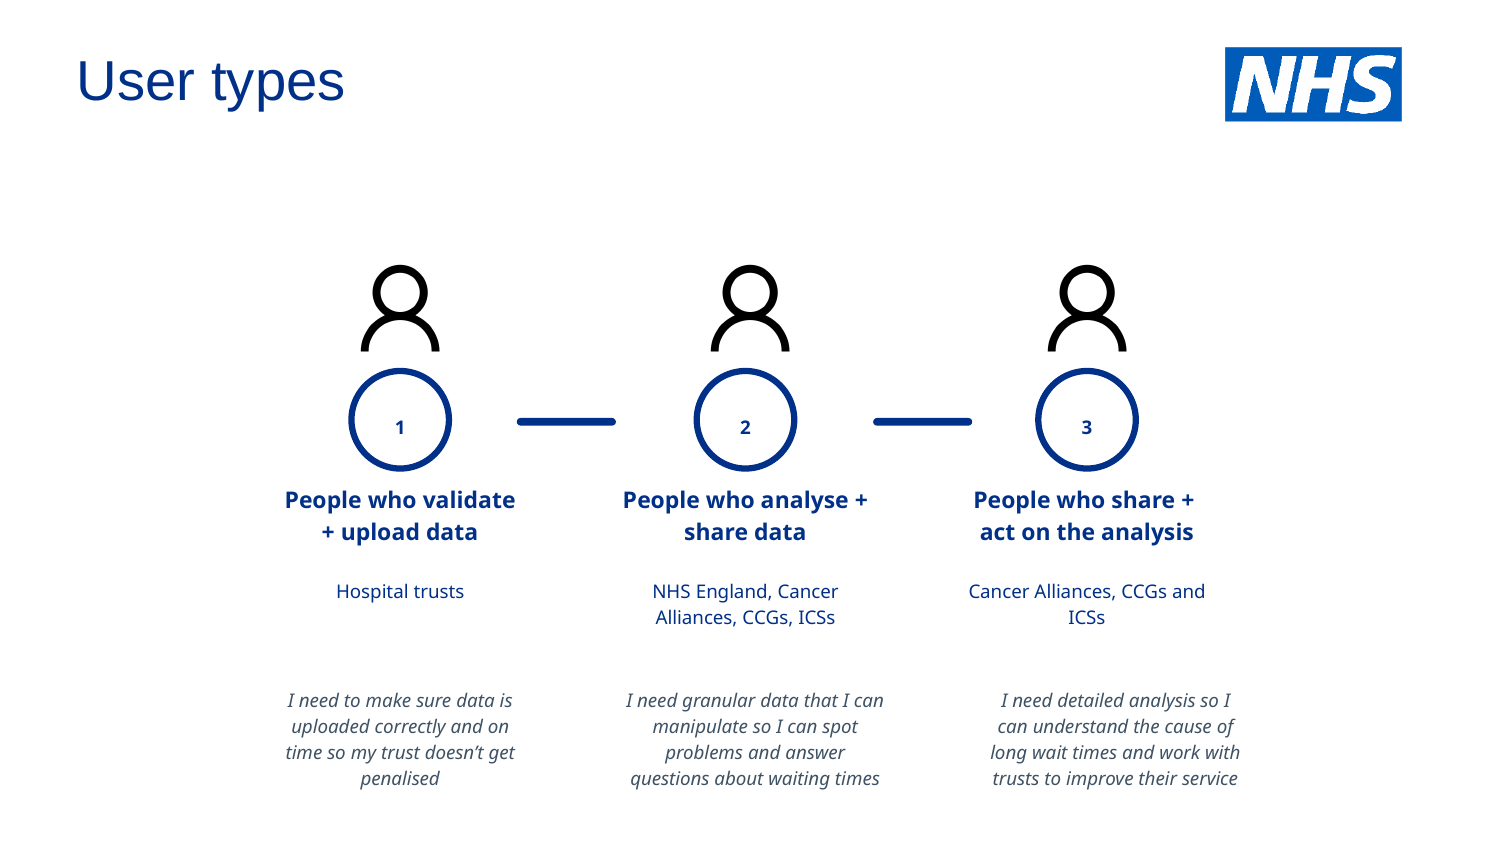

User types
1
People who validate + upload data
Hospital trusts
2
People who analyse + share data
NHS England, Cancer Alliances, CCGs, ICSs
3
People who share +
act on the analysis
Cancer Alliances, CCGs and ICSs
I need to make sure data is uploaded correctly and on time so my trust doesn’t get penalised
I need granular data that I can manipulate so I can spot problems and answer questions about waiting times
I need detailed analysis so I can understand the cause of long wait times and work with trusts to improve their service